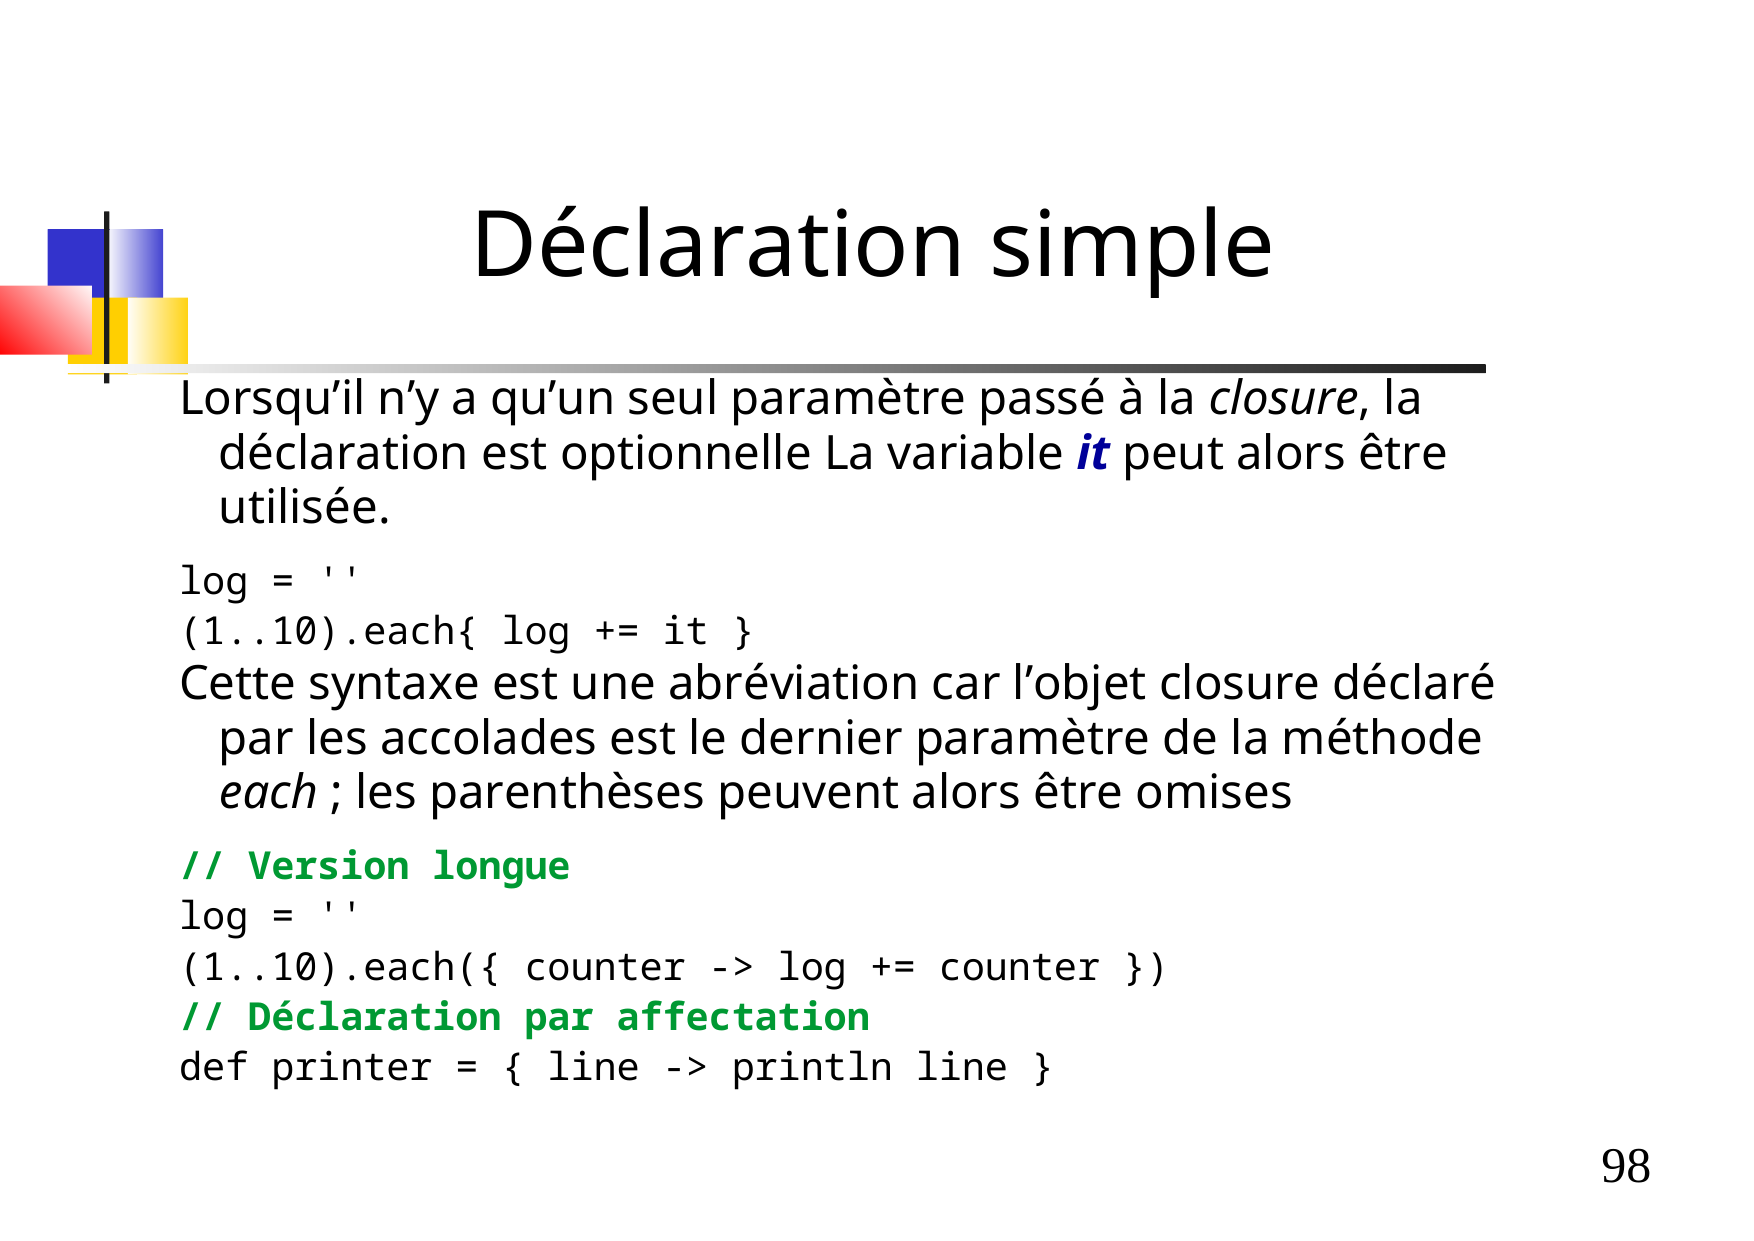

# Déclaration simple
Lorsqu’il n’y a qu’un seul paramètre passé à la closure, la déclaration est optionnelle La variable it peut alors être utilisée.
log = ''
(1..10).each{ log += it }
Cette syntaxe est une abréviation car l’objet closure déclaré par les accolades est le dernier paramètre de la méthode each ; les parenthèses peuvent alors être omises
// Version longue
log = ''
(1..10).each({ counter -> log += counter })
// Déclaration par affectation
def printer = { line -> println line }